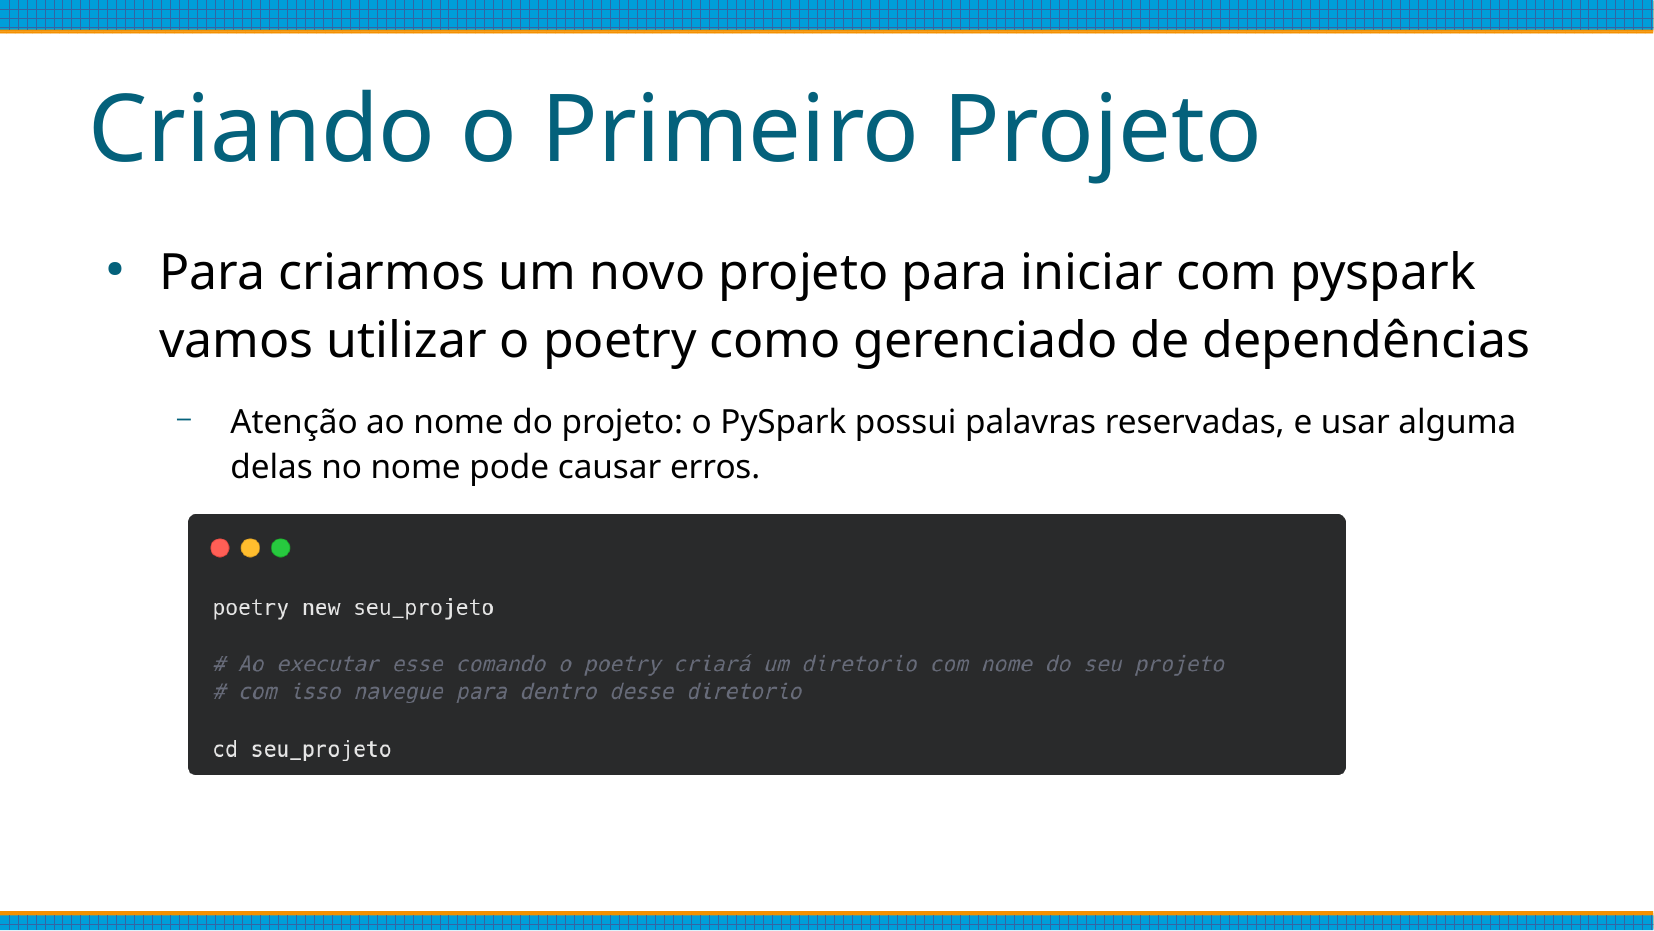

# Criando o Primeiro Projeto
Para criarmos um novo projeto para iniciar com pyspark vamos utilizar o poetry como gerenciado de dependências
Atenção ao nome do projeto: o PySpark possui palavras reservadas, e usar alguma delas no nome pode causar erros.